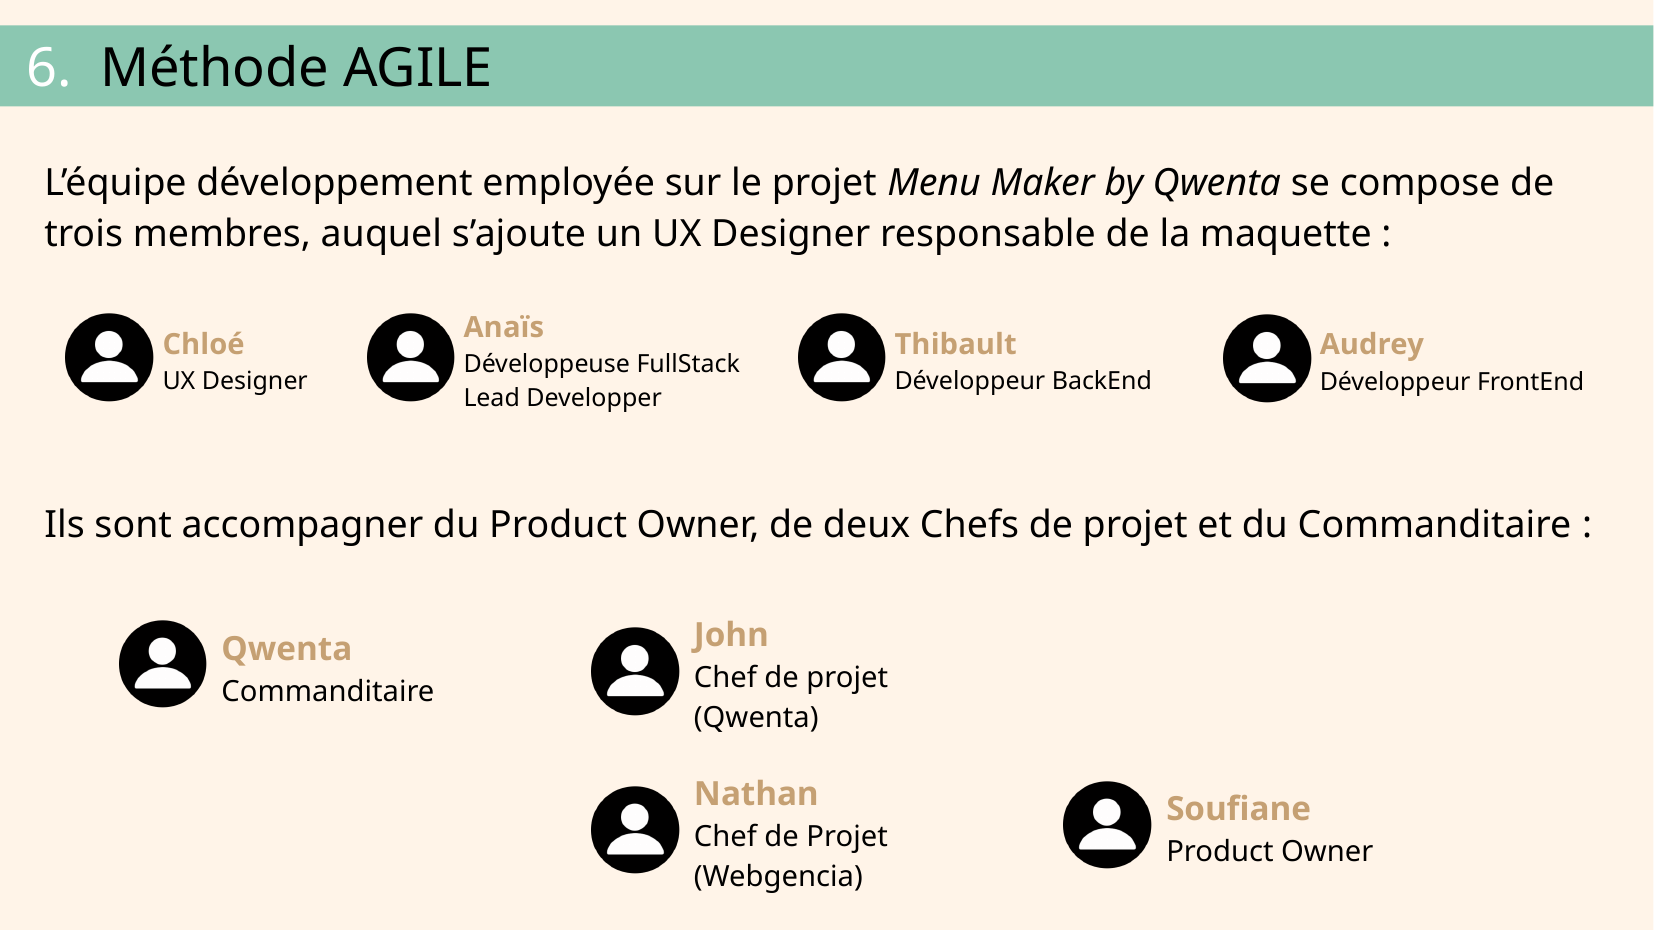

# 6. Méthode AGILE
L’équipe développement employée sur le projet Menu Maker by Qwenta se compose de trois membres, auquel s’ajoute un UX Designer responsable de la maquette :
Anaïs
Développeuse FullStack
Lead Developper
Audrey
Développeur FrontEnd
Thibault
Développeur BackEnd
Chloé
UX Designer
Ils sont accompagner du Product Owner, de deux Chefs de projet et du Commanditaire :
John
Chef de projet
(Qwenta)
Qwenta
Commanditaire
Nathan
Chef de Projet
(Webgencia)
Soufiane
Product Owner